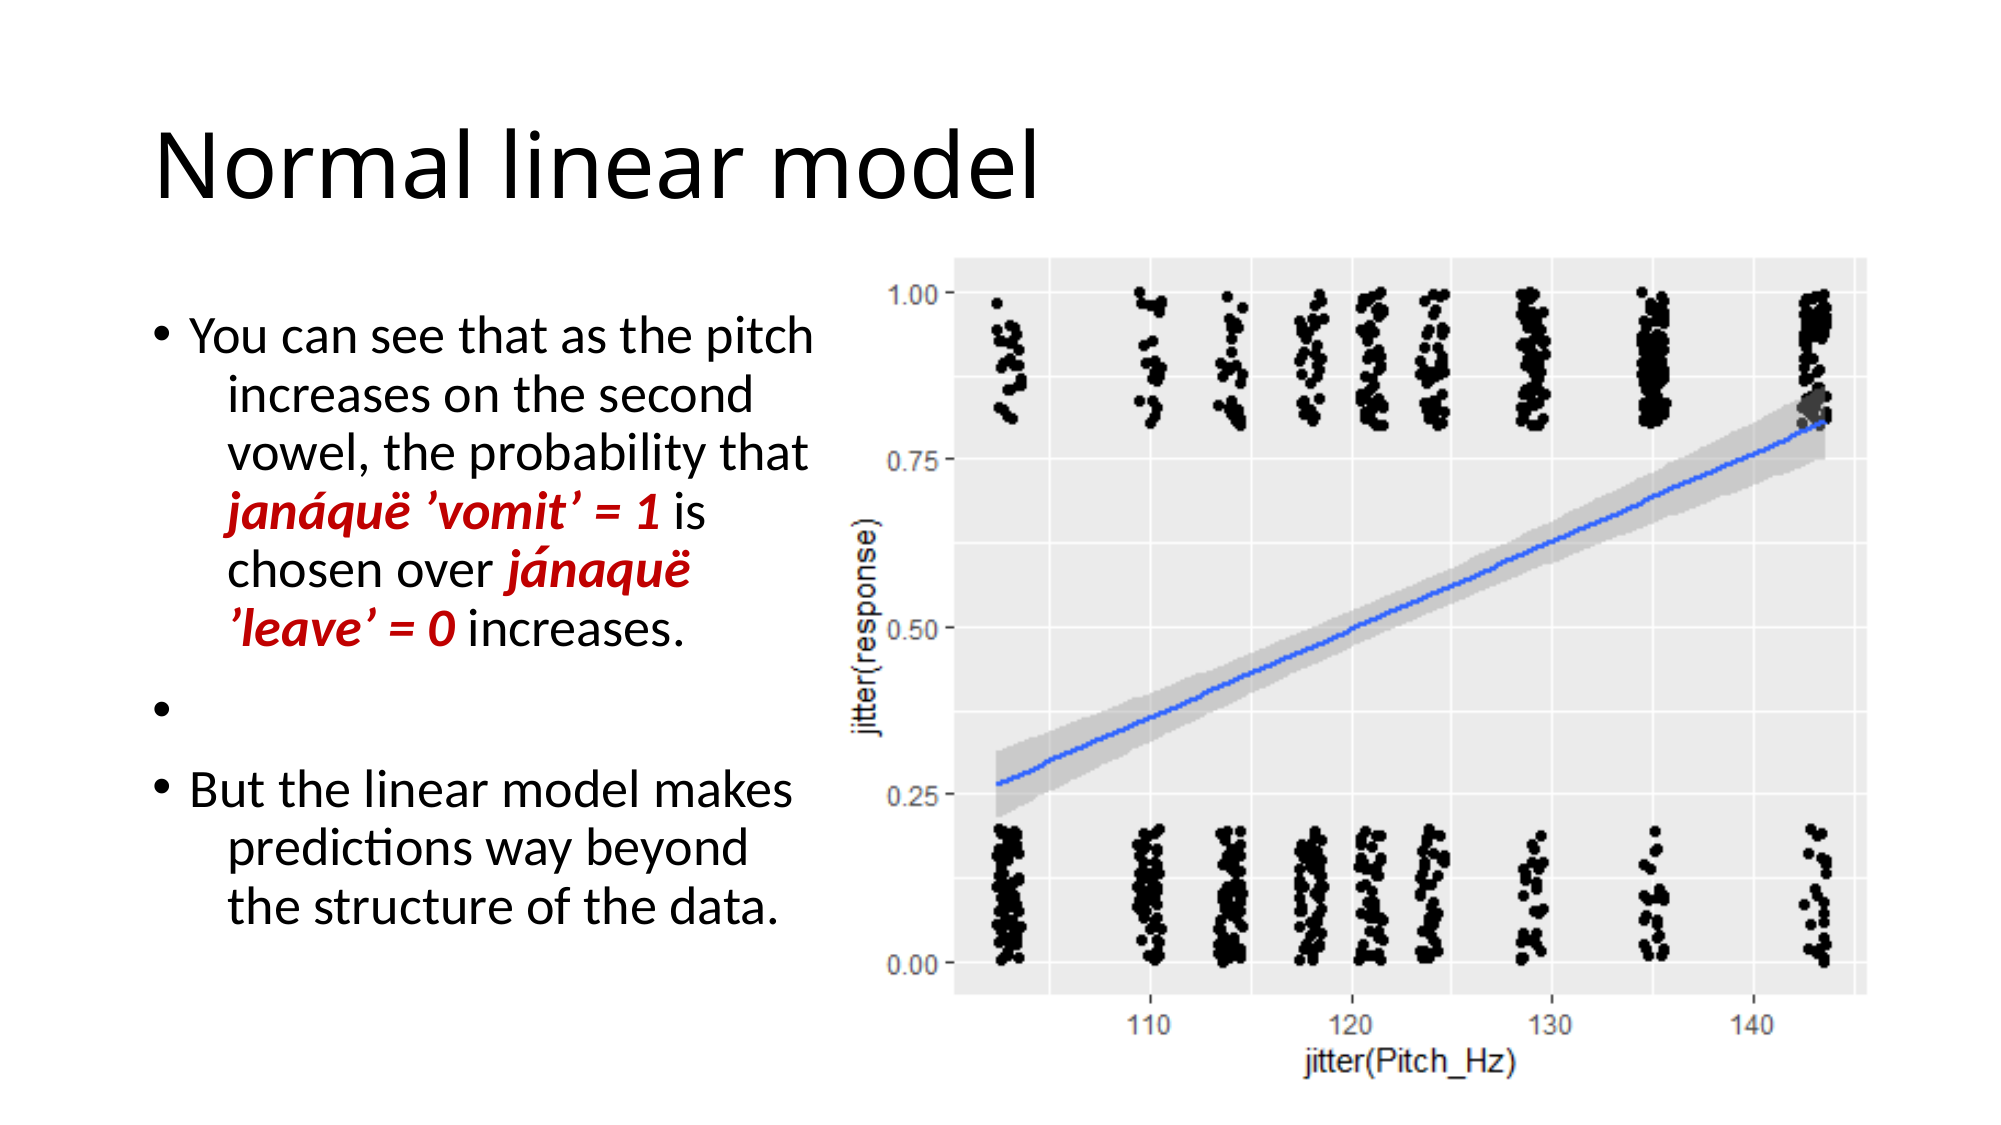

# Normal linear model
You can see that as the pitch increases on the second vowel, the probability that janáquë ’vomit’ = 1 is chosen over jánaquë ’leave’ = 0 increases.
But the linear model makes predictions way beyond the structure of the data.